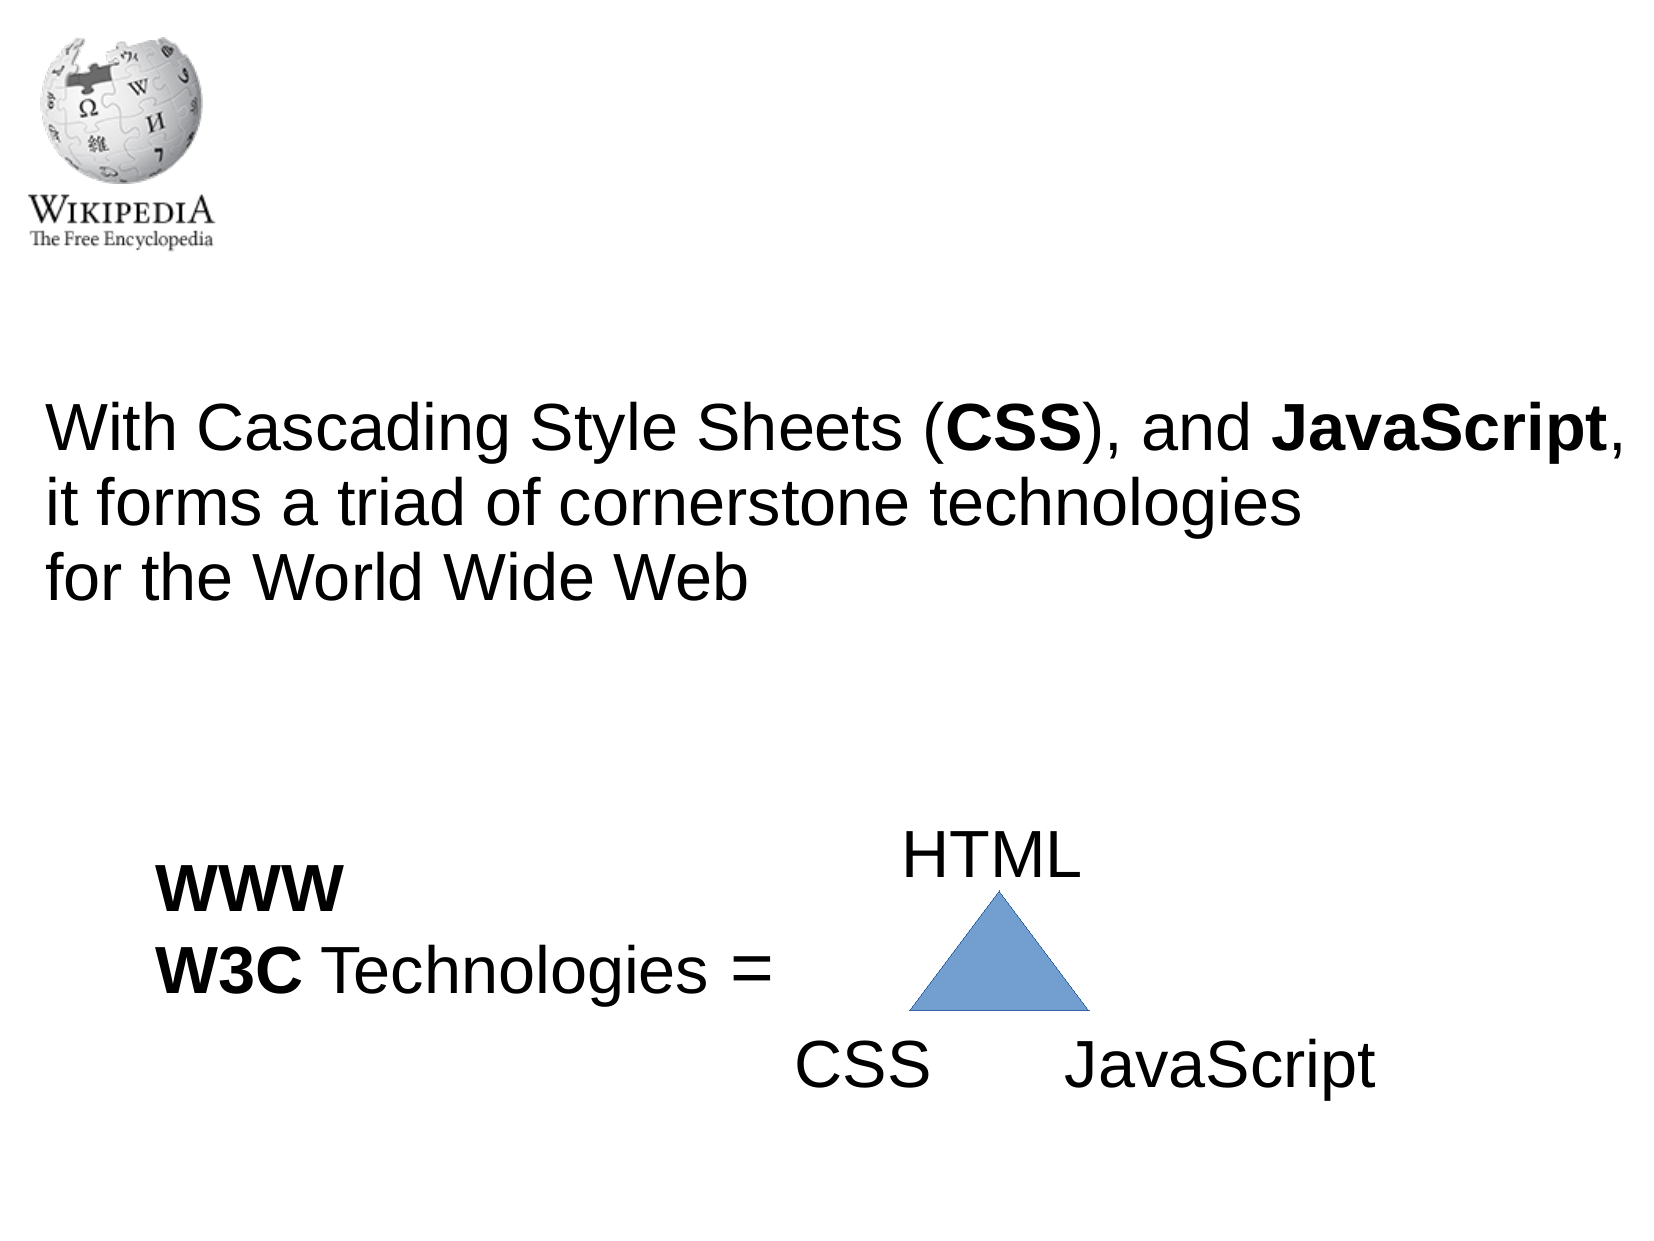

With Cascading Style Sheets (CSS), and JavaScript,
it forms a triad of cornerstone technologies
for the World Wide Web
HTML
WWW
W3C Technologies =
CSS
JavaScript